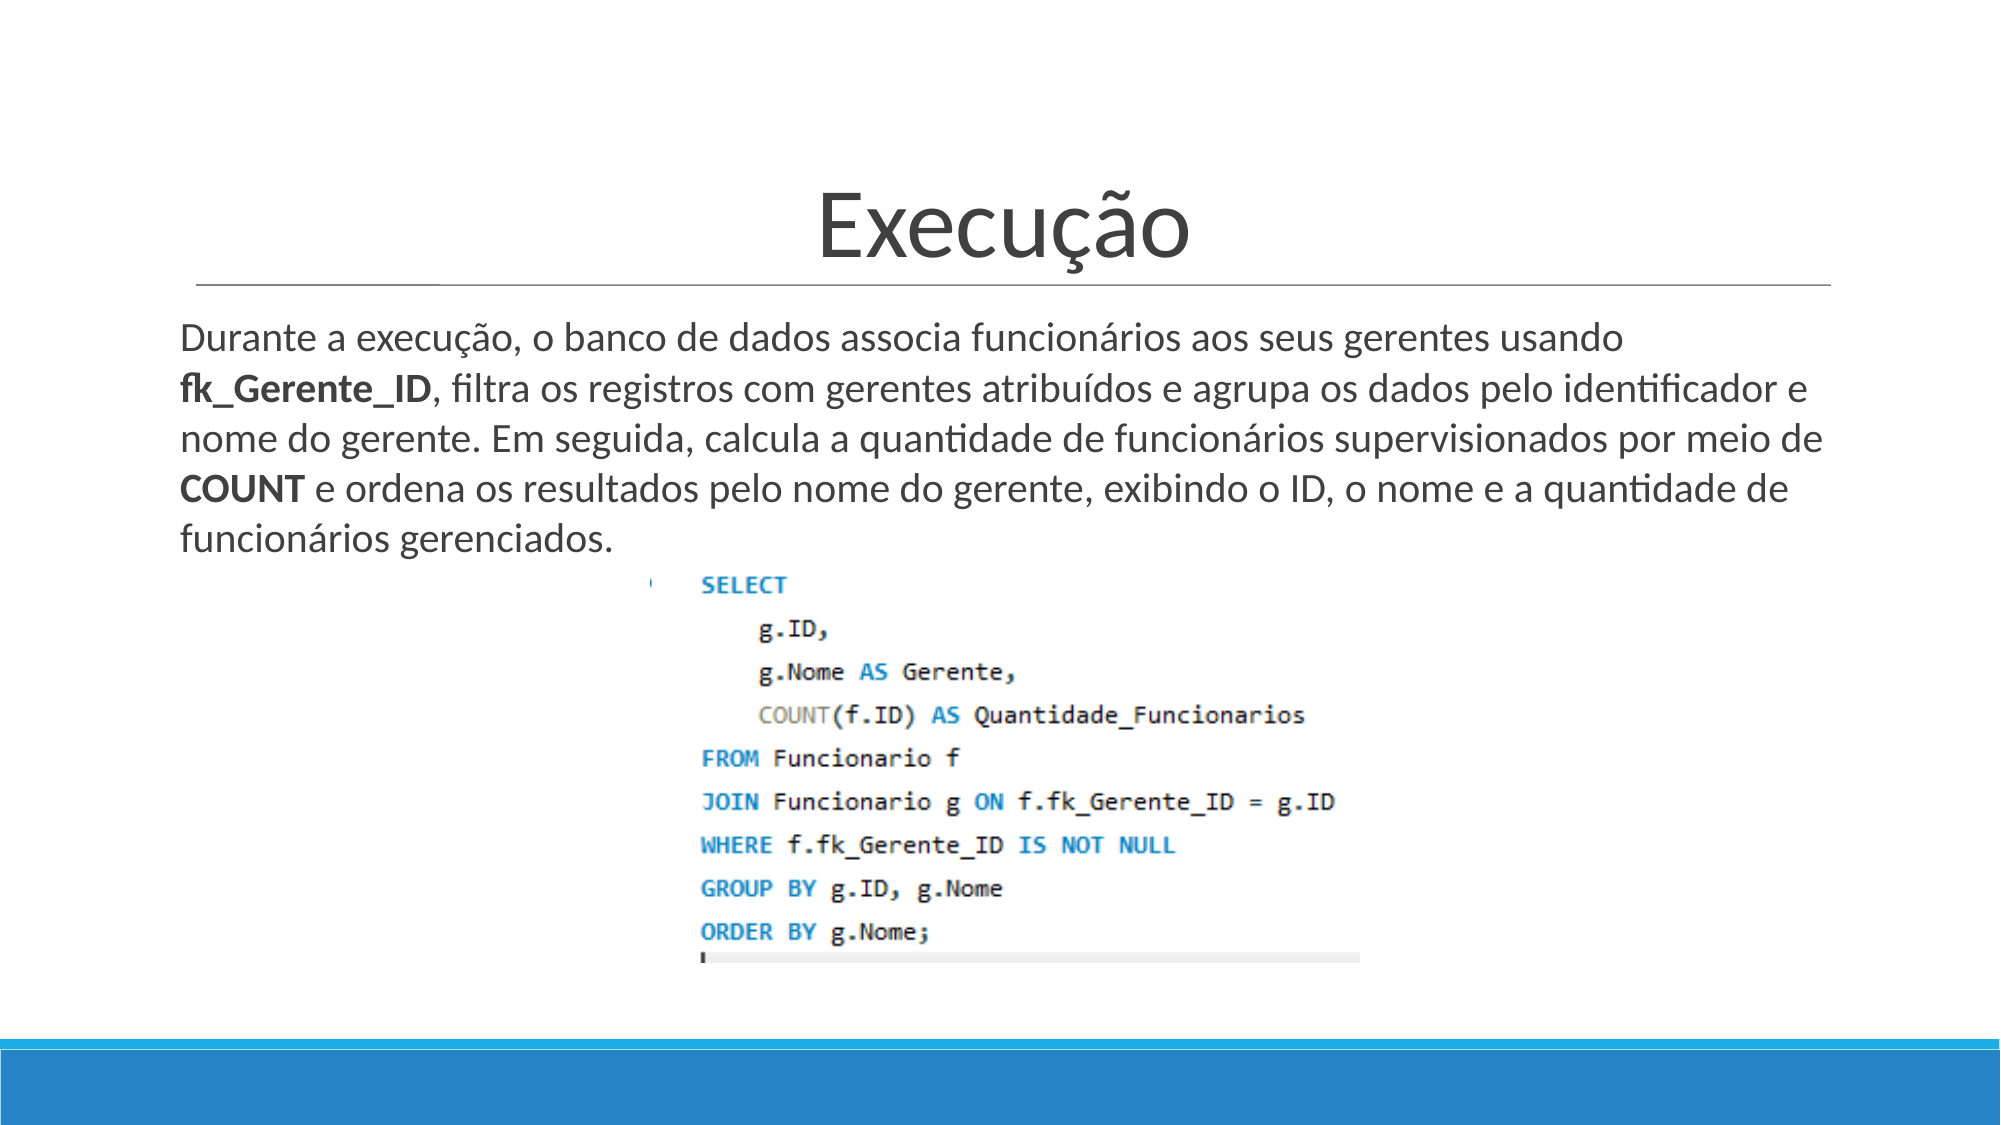

Execução
Durante a execução, o banco de dados associa funcionários aos seus gerentes usando fk_Gerente_ID, filtra os registros com gerentes atribuídos e agrupa os dados pelo identificador e nome do gerente. Em seguida, calcula a quantidade de funcionários supervisionados por meio de COUNT e ordena os resultados pelo nome do gerente, exibindo o ID, o nome e a quantidade de funcionários gerenciados.